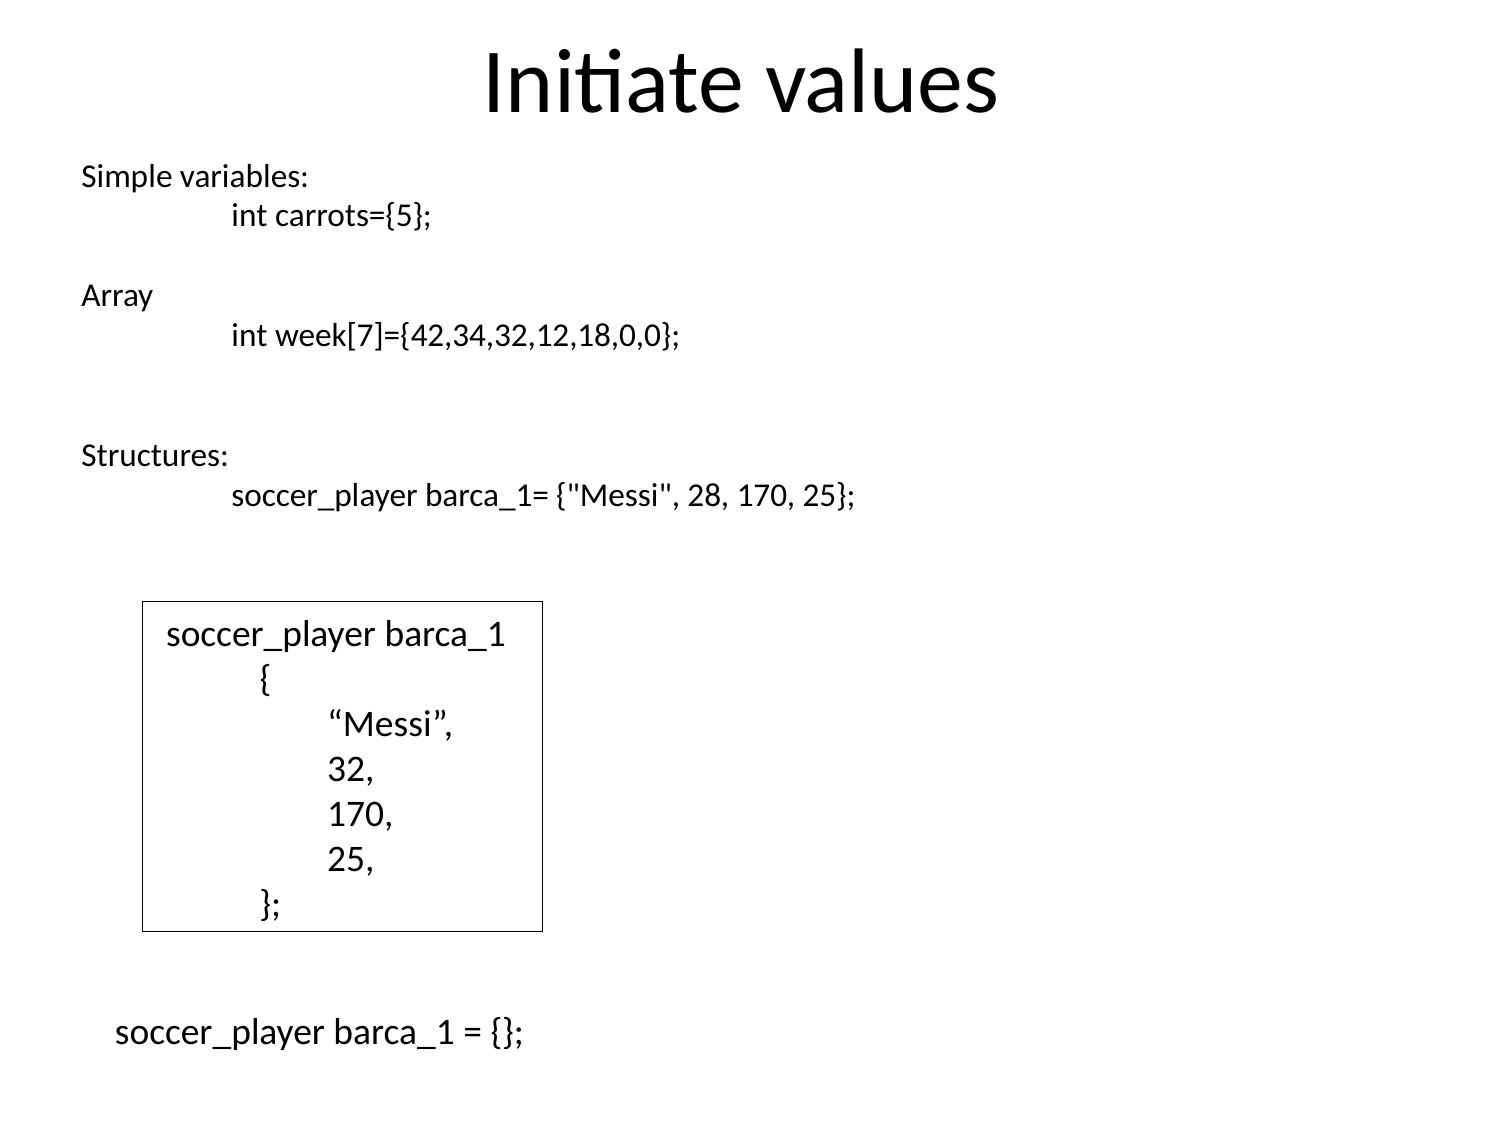

# Initiate values
Simple variables:
	int carrots={5};
Array
	int week[7]={42,34,32,12,18,0,0};
Structures:
	soccer_player barca_1= {"Messi", 28, 170, 25};
 soccer_player barca_1
 {
 “Messi”,
 32,
 170,
 25,
 };
soccer_player barca_1 = {};